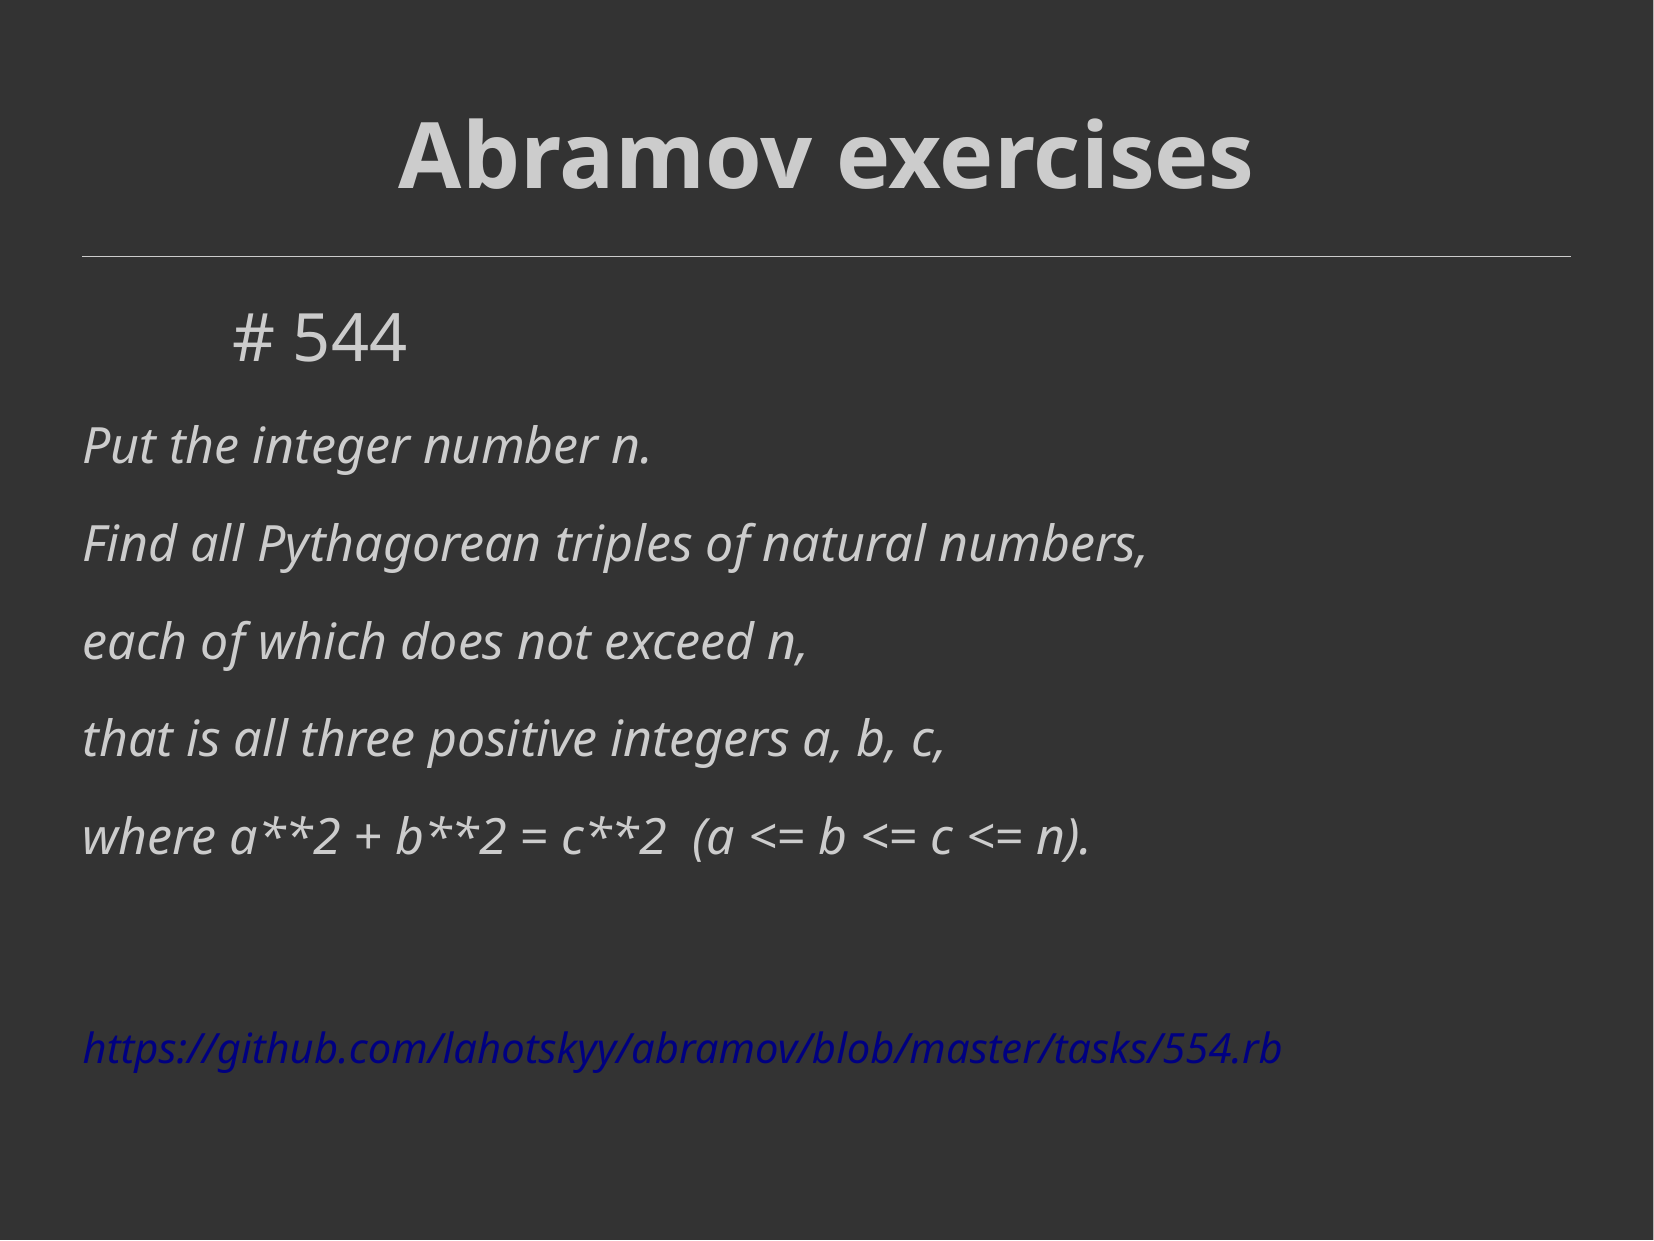

# Abramov exercises
# 544
Put the integer number n.
Find all Pythagorean triples of natural numbers,
each of which does not exceed n,
that is all three positive integers a, b, c,
where a**2 + b**2 = c**2 (a <= b <= c <= n).
https://github.com/lahotskyy/abramov/blob/master/tasks/554.rb